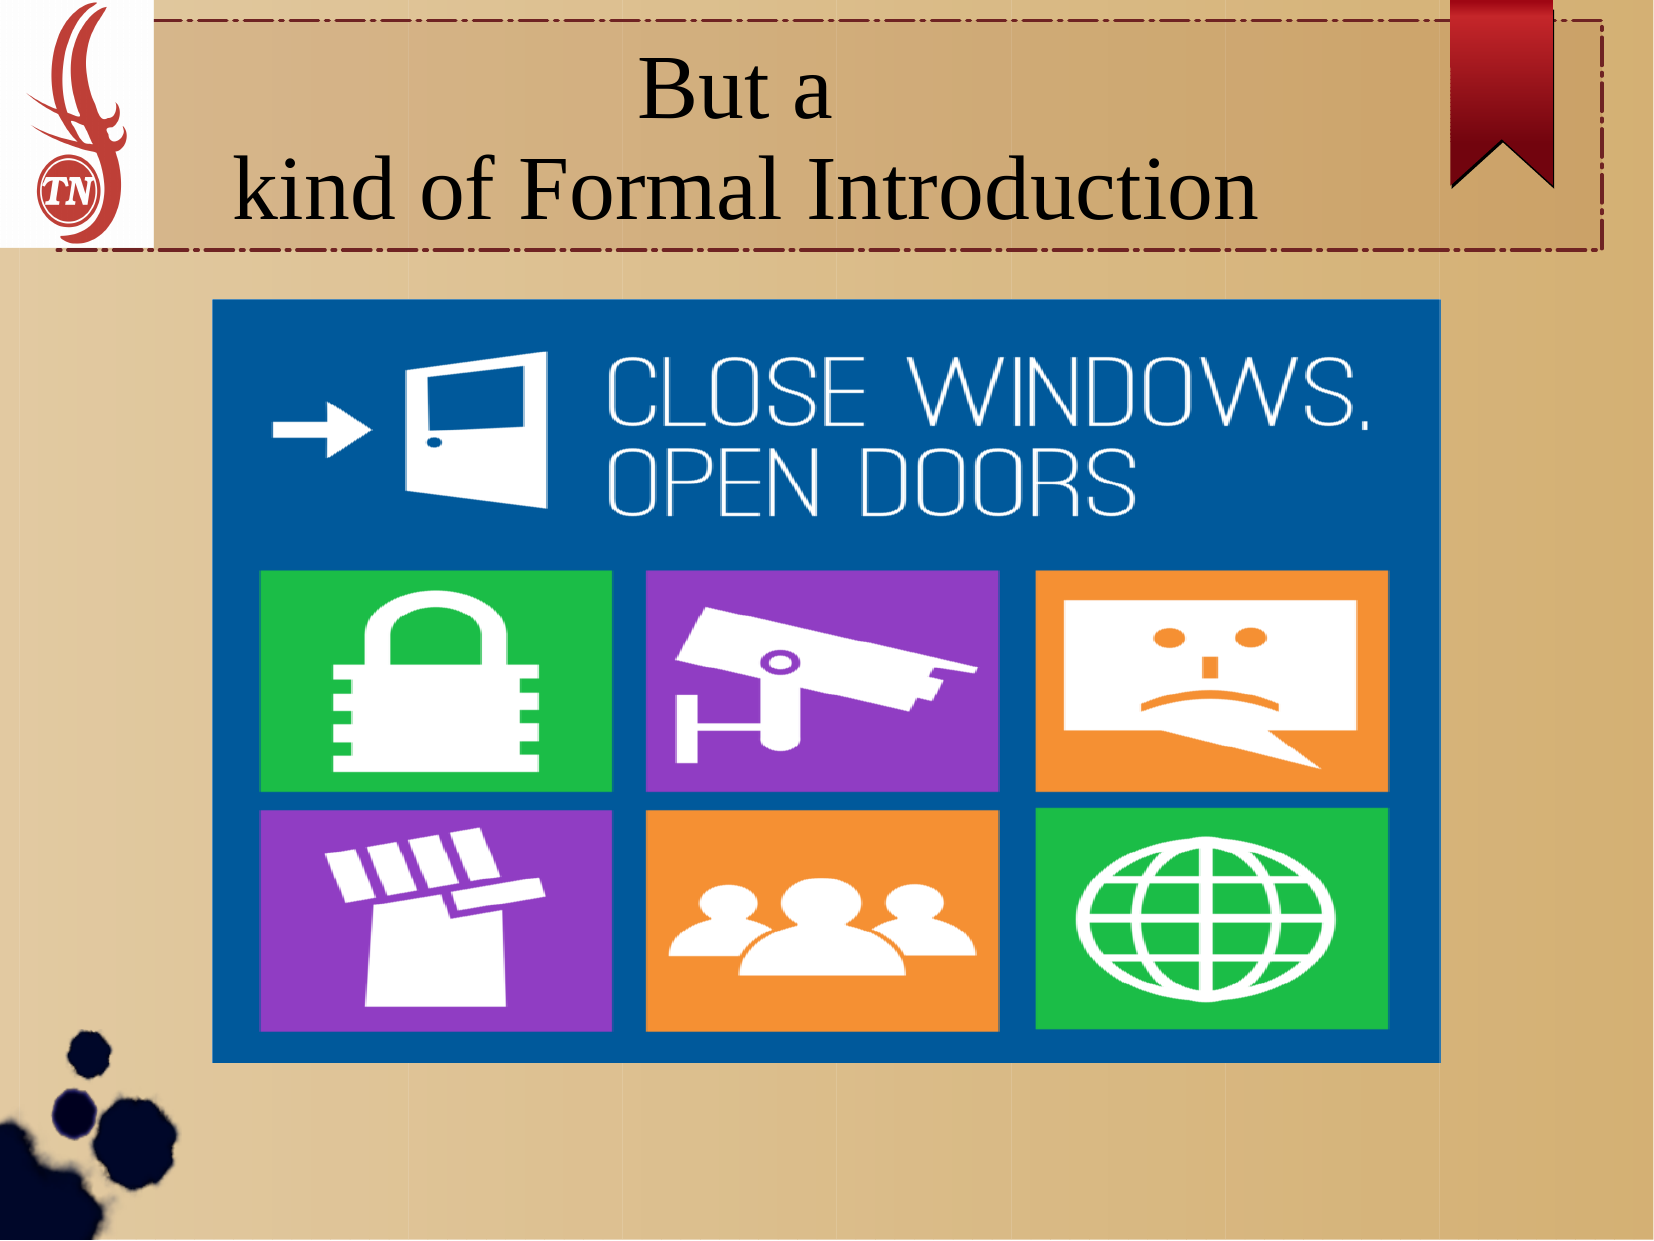

# But a kind of Formal Introduction